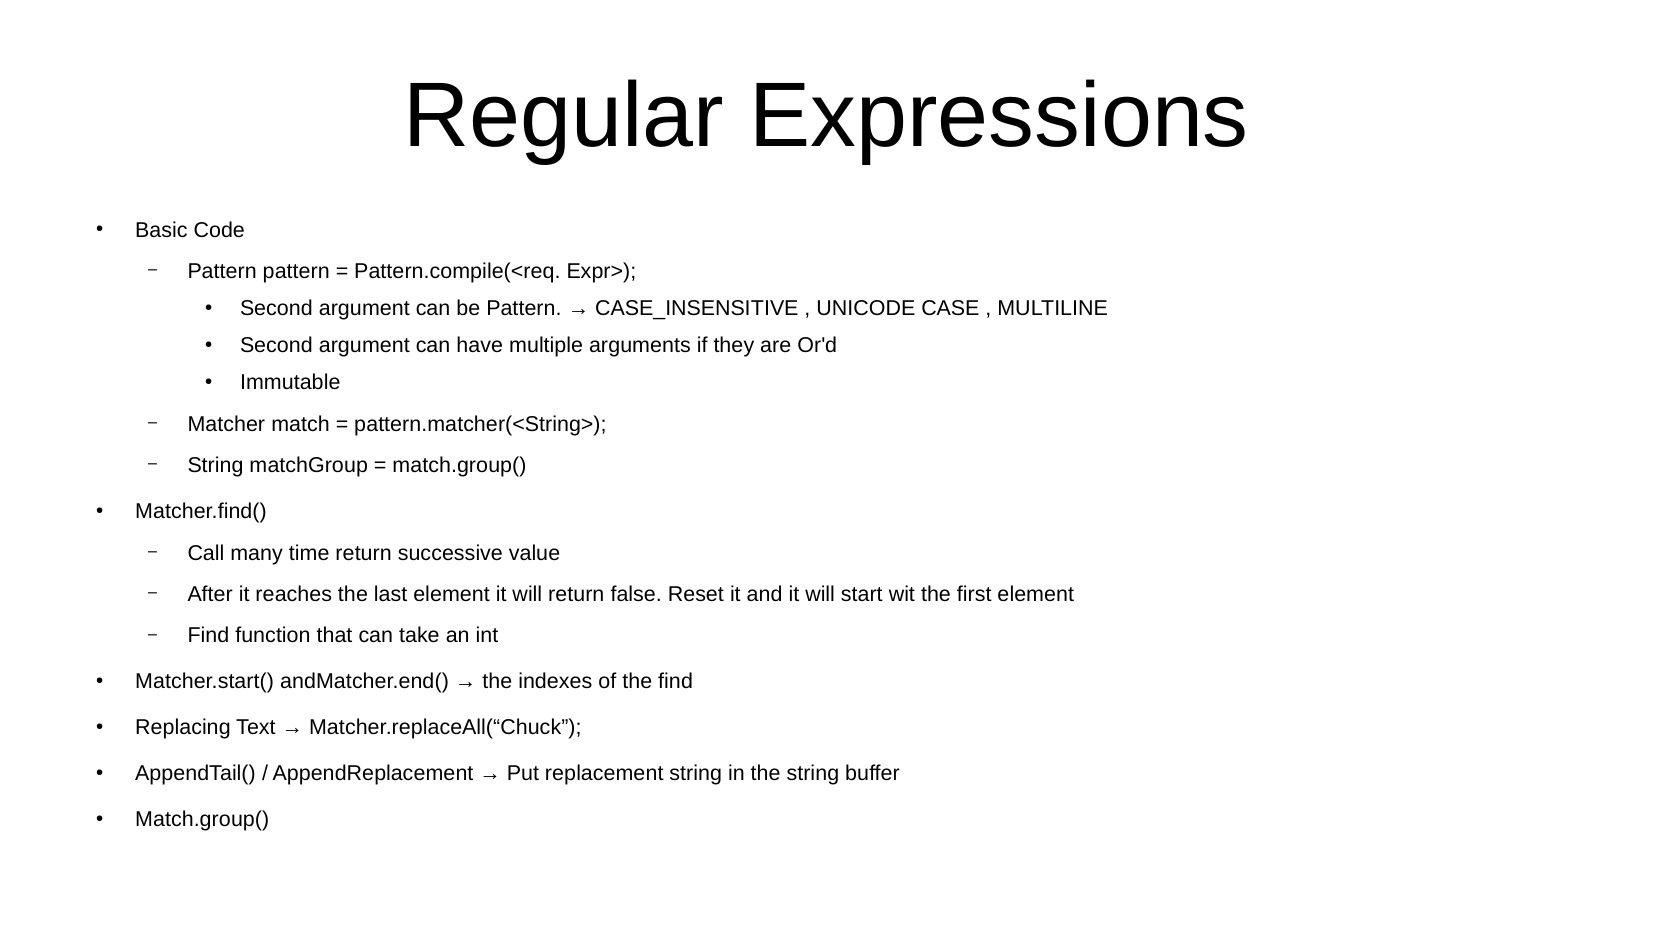

# Regular Expressions
Basic Code
Pattern pattern = Pattern.compile(<req. Expr>);
Second argument can be Pattern. → CASE_INSENSITIVE , UNICODE CASE , MULTILINE
Second argument can have multiple arguments if they are Or'd
Immutable
Matcher match = pattern.matcher(<String>);
String matchGroup = match.group()
Matcher.find()
Call many time return successive value
After it reaches the last element it will return false. Reset it and it will start wit the first element
Find function that can take an int
Matcher.start() andMatcher.end() → the indexes of the find
Replacing Text → Matcher.replaceAll(“Chuck”);
AppendTail() / AppendReplacement → Put replacement string in the string buffer
Match.group()